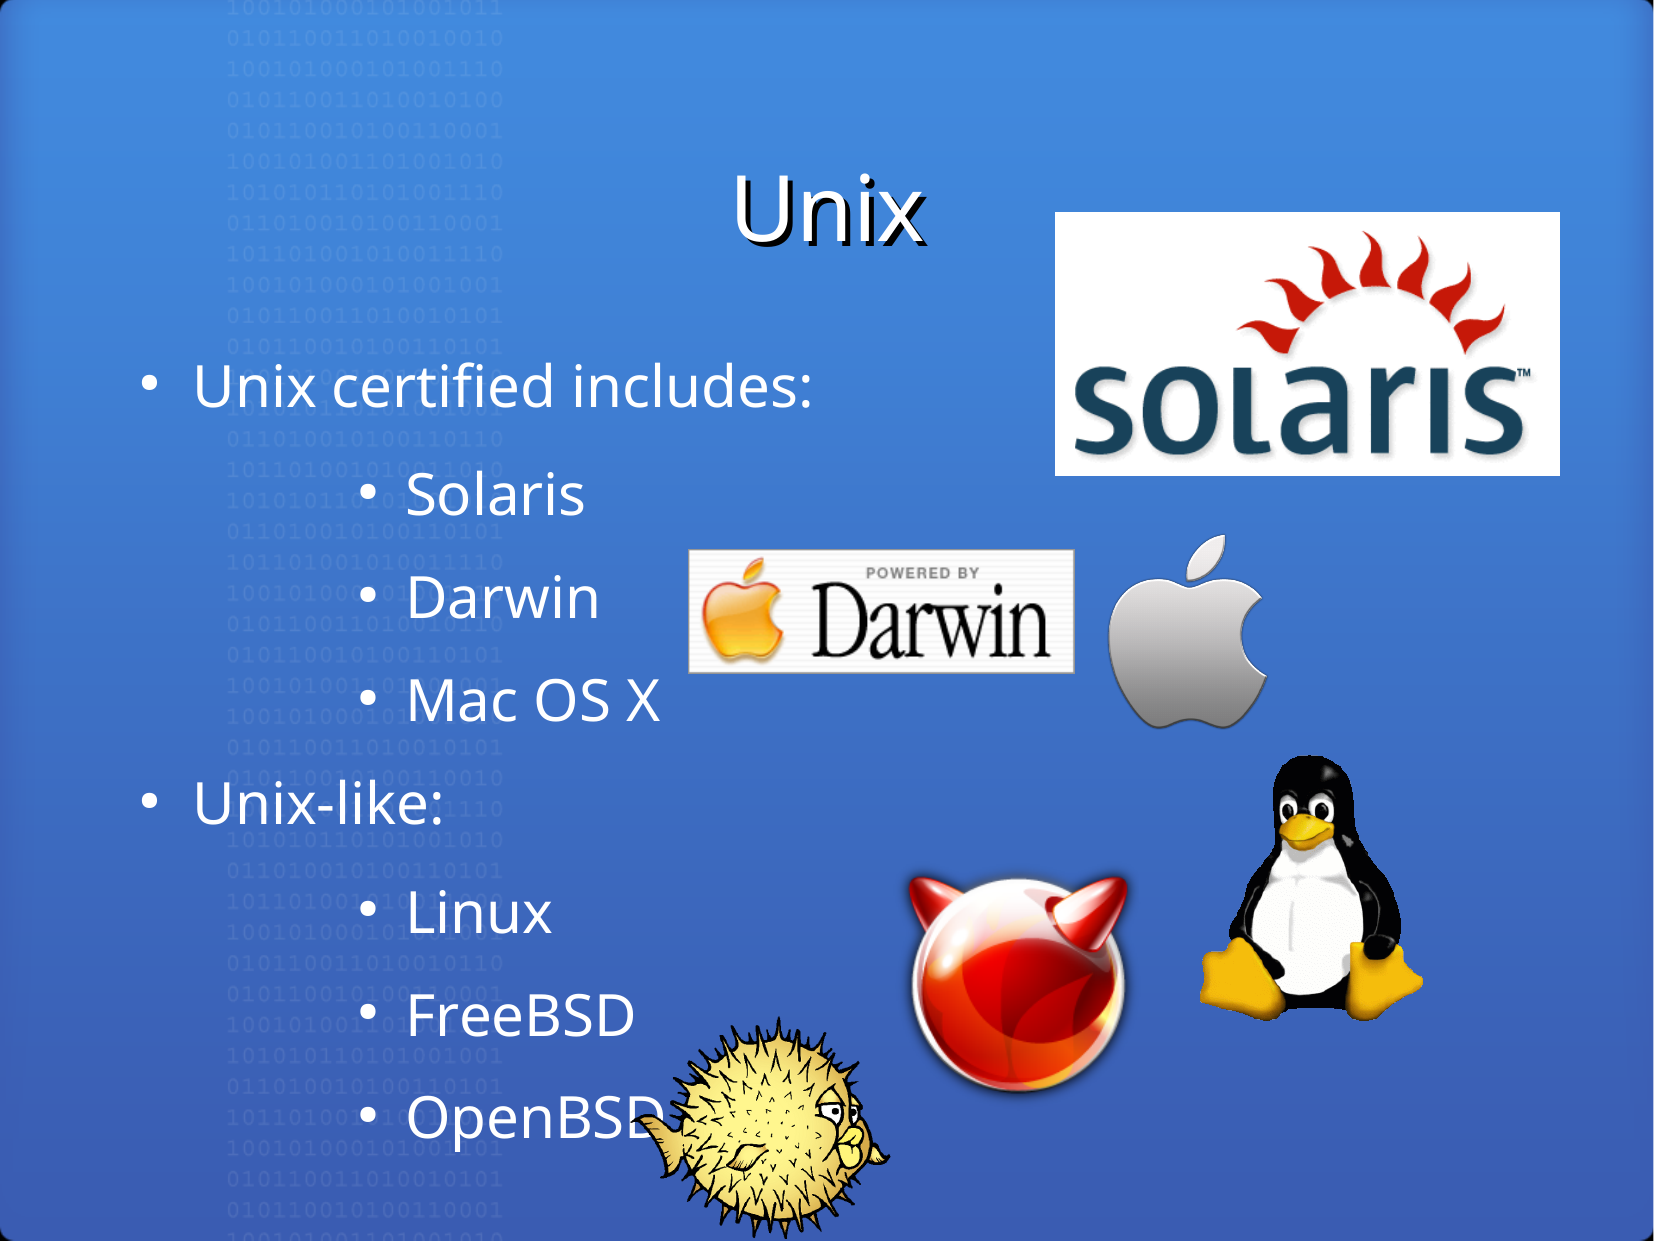

# Unix
Unix certified includes:
Solaris
Darwin
Mac OS X
Unix-like:
Linux
FreeBSD
OpenBSD